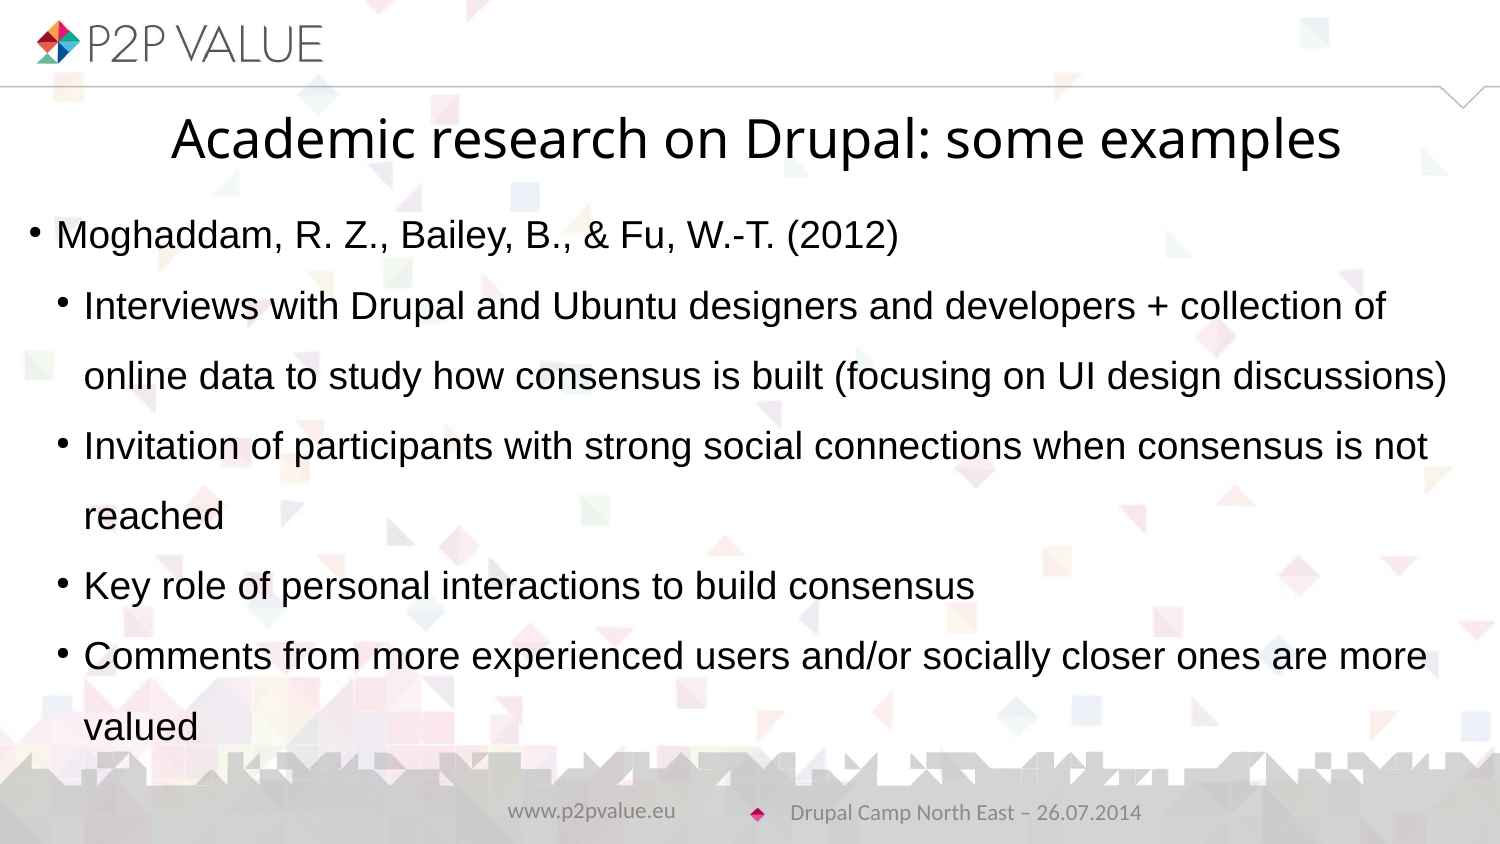

Academic research on Drupal: some examples
# Moghaddam, R. Z., Bailey, B., & Fu, W.-T. (2012)
Interviews with Drupal and Ubuntu designers and developers + collection of online data to study how consensus is built (focusing on UI design discussions)
Invitation of participants with strong social connections when consensus is not reached
Key role of personal interactions to build consensus
Comments from more experienced users and/or socially closer ones are more valued
Drupal Camp North East – 26.07.2014
www.p2pvalue.eu